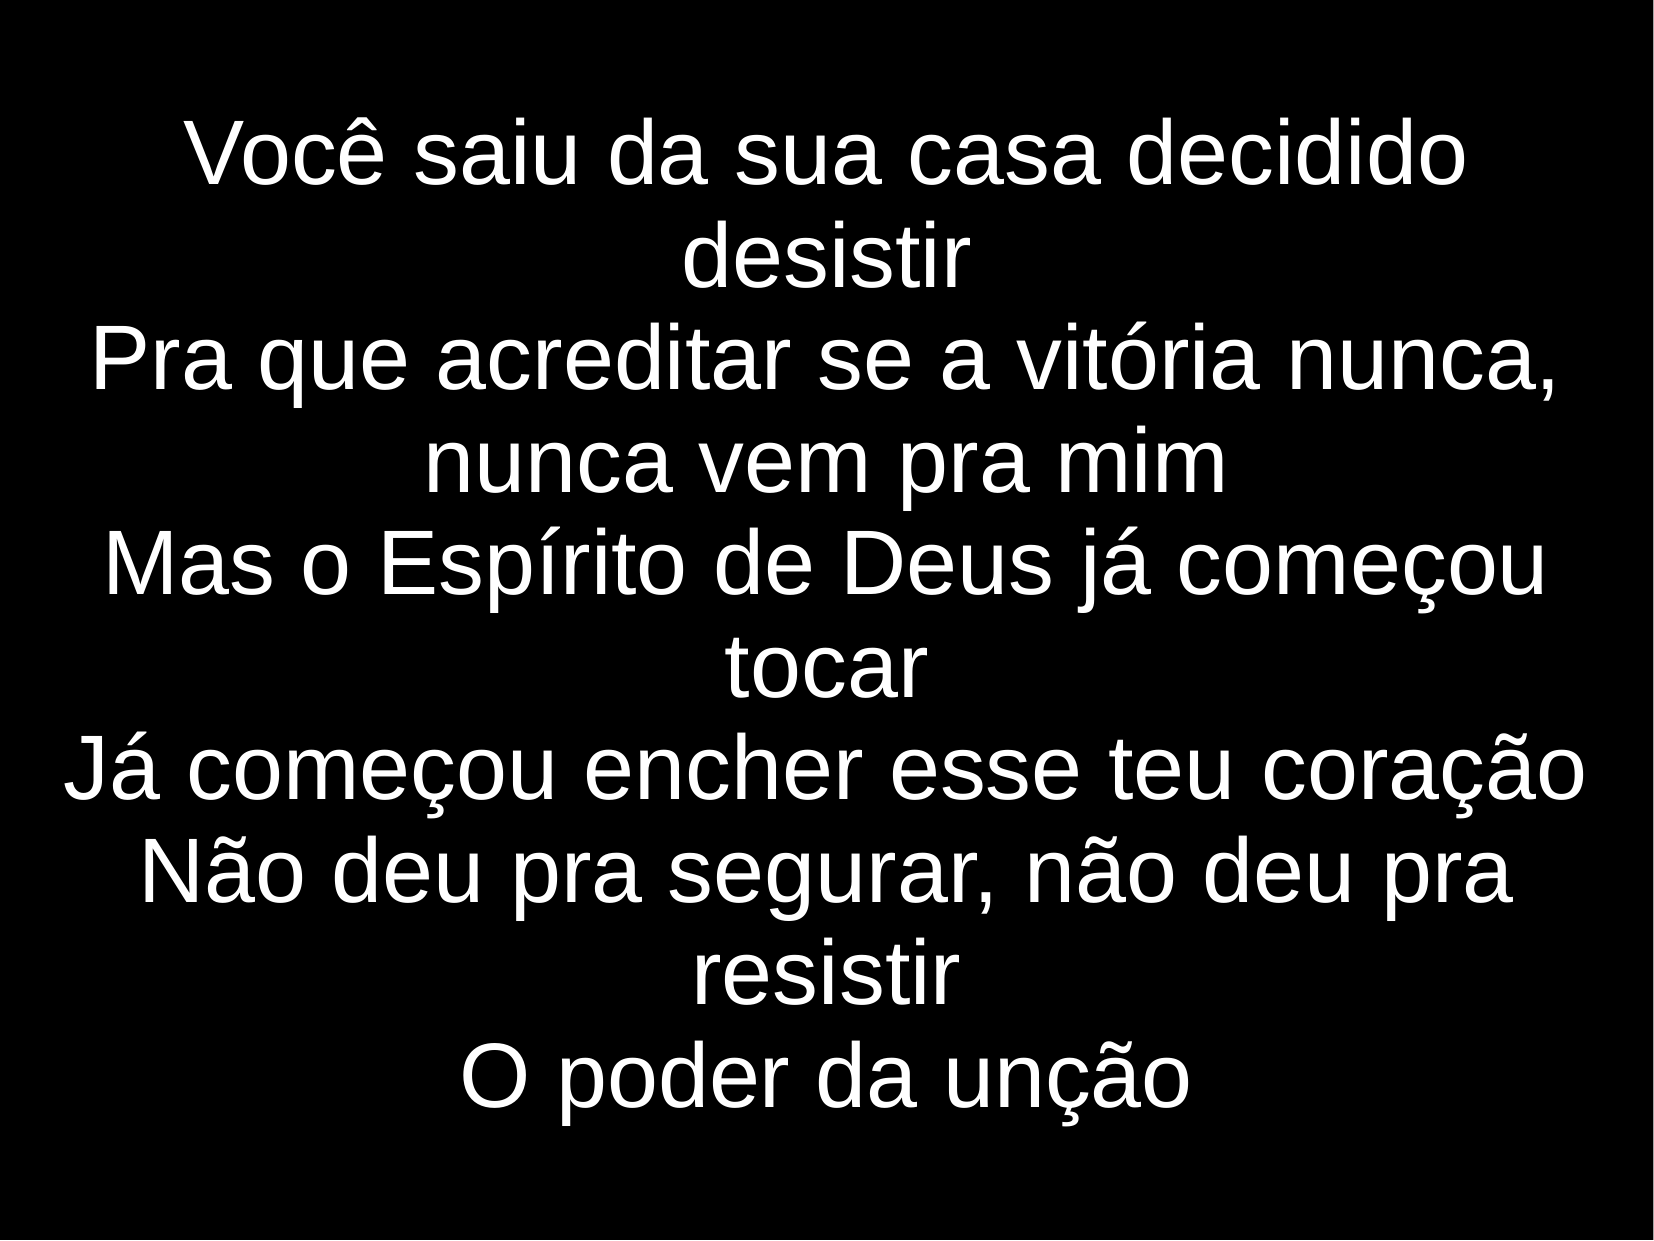

# Você saiu da sua casa decidido desistir
Pra que acreditar se a vitória nunca, nunca vem pra mim
Mas o Espírito de Deus já começou tocar
Já começou encher esse teu coração
Não deu pra segurar, não deu pra resistir
O poder da unção